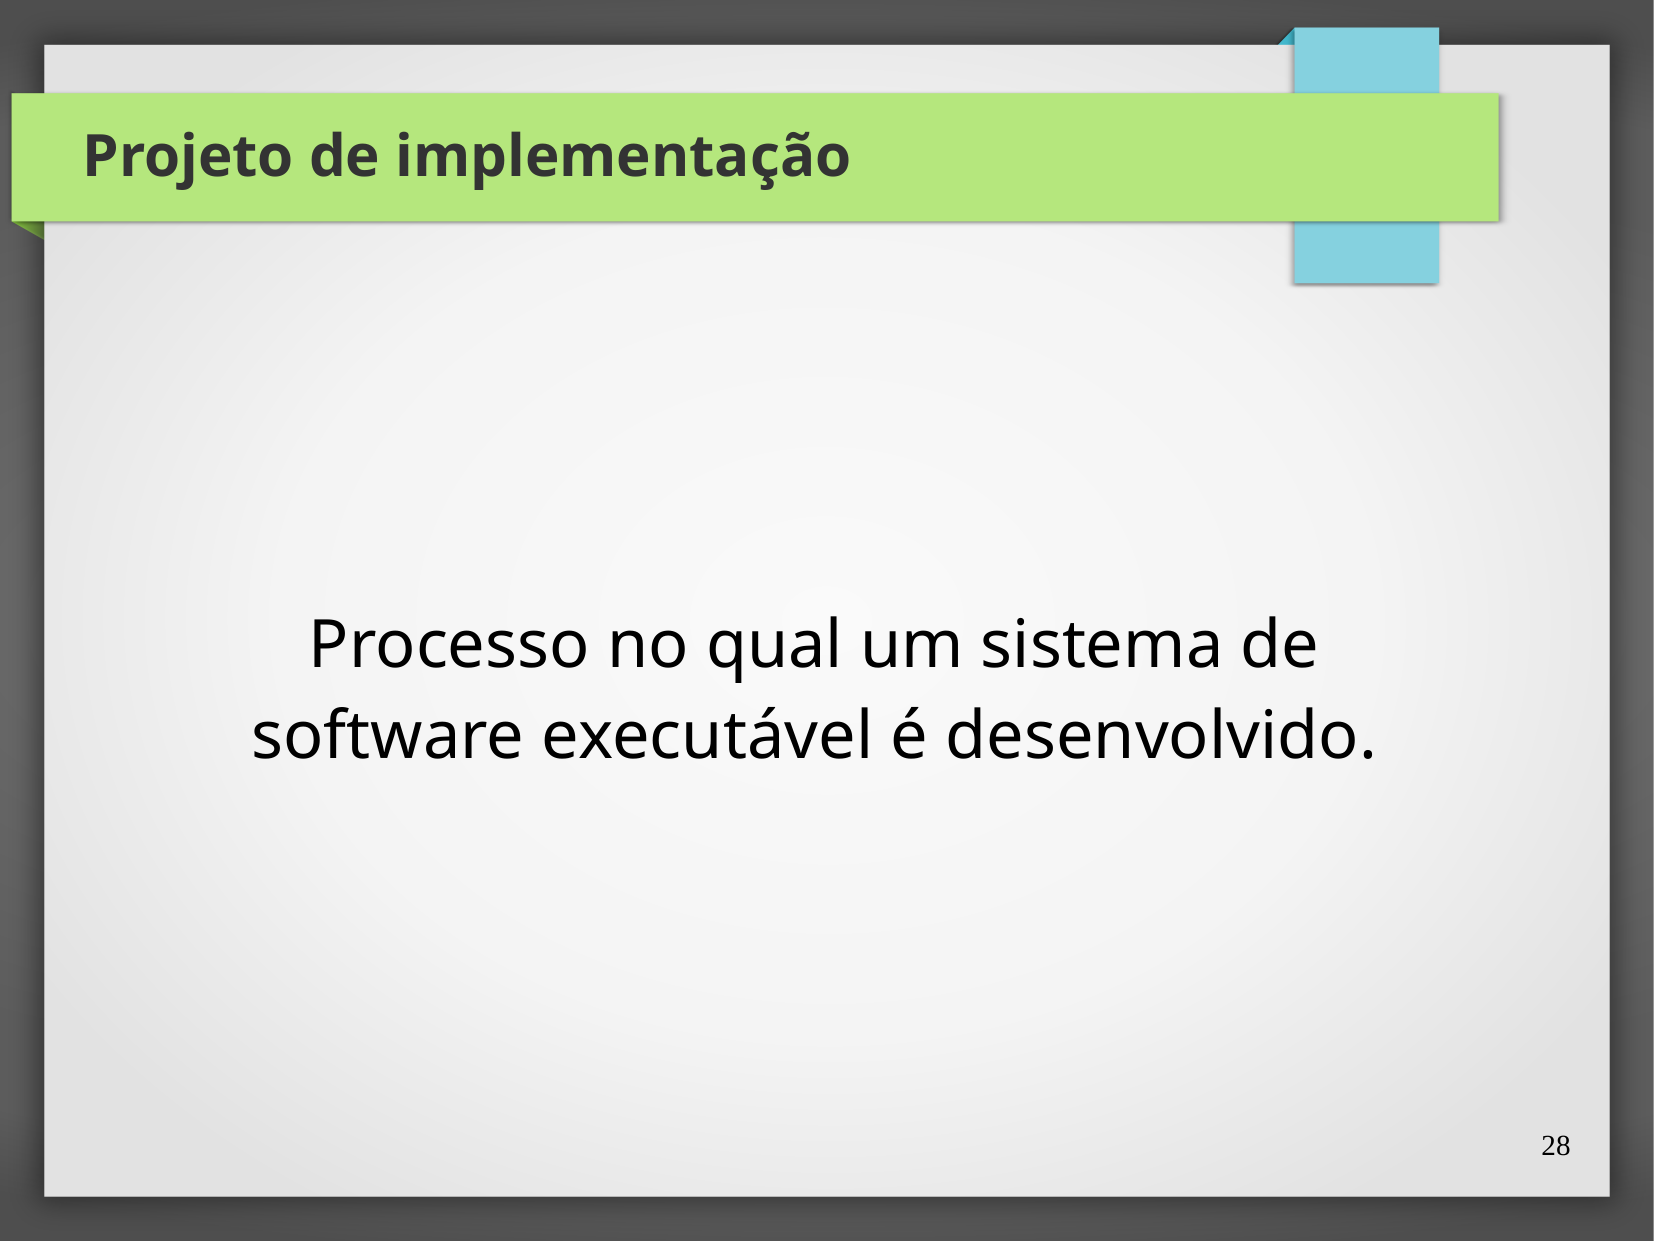

# Projeto de implementação
Processo no qual um sistema de software executável é desenvolvido.
28